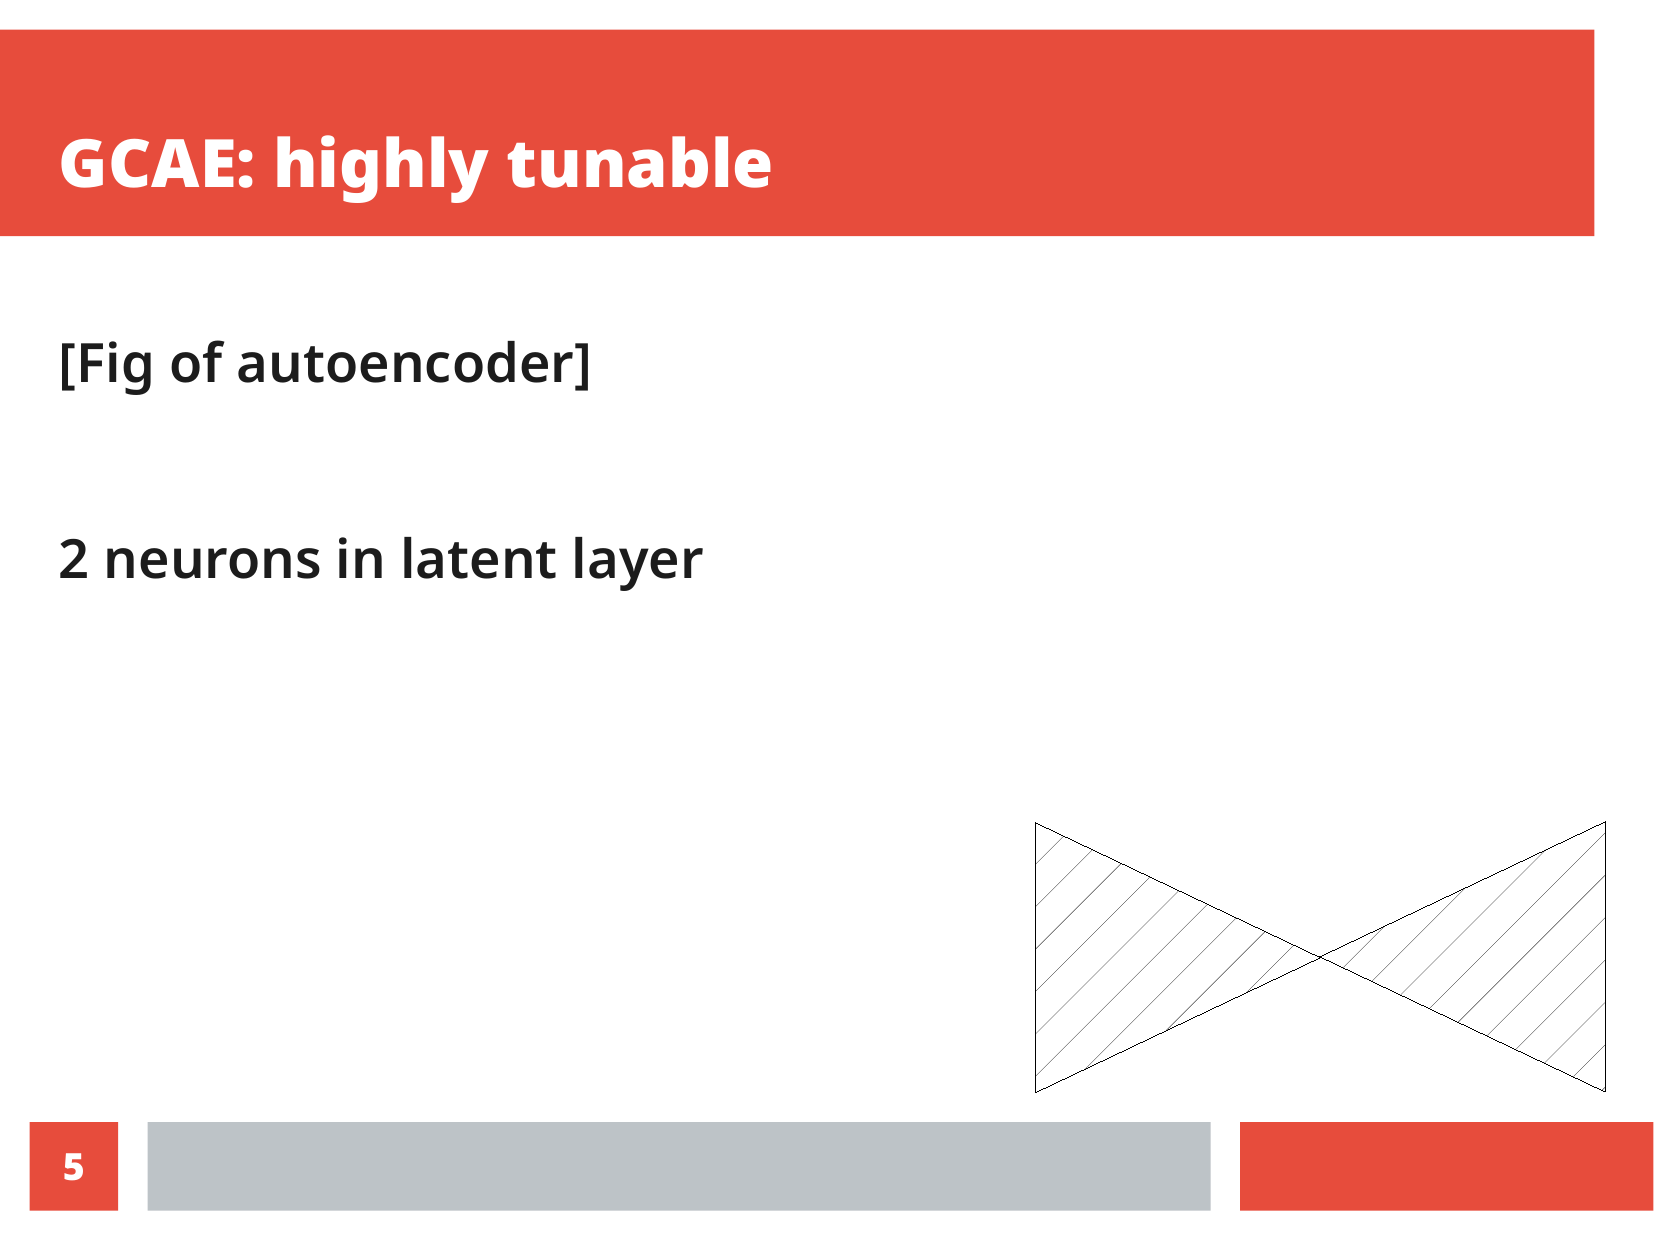

# GCAE: highly tunable
[Fig of autoencoder]
2 neurons in latent layer
5